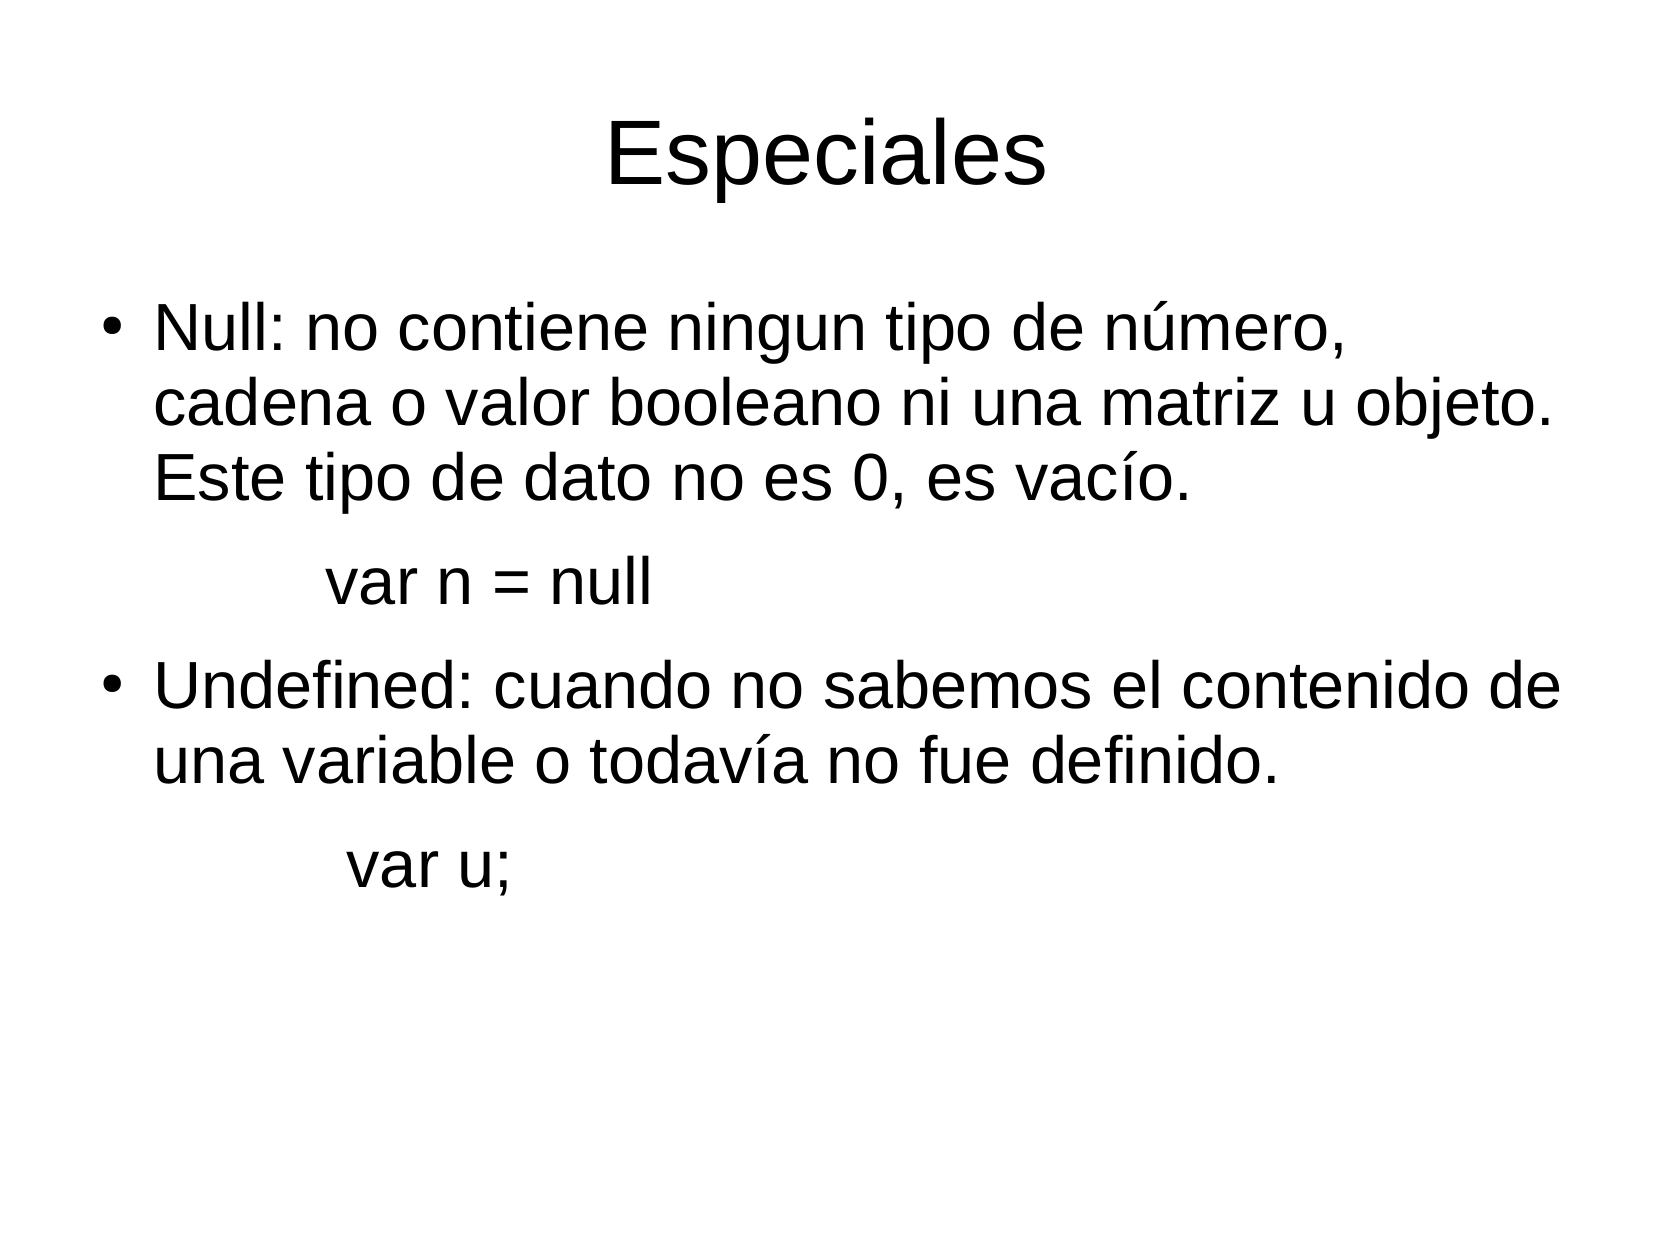

# Especiales
Null: no contiene ningun tipo de número, cadena o valor booleano ni una matriz u objeto. Este tipo de dato no es 0, es vacío.
var n = null
Undefined: cuando no sabemos el contenido de una variable o todavía no fue definido.
var u;